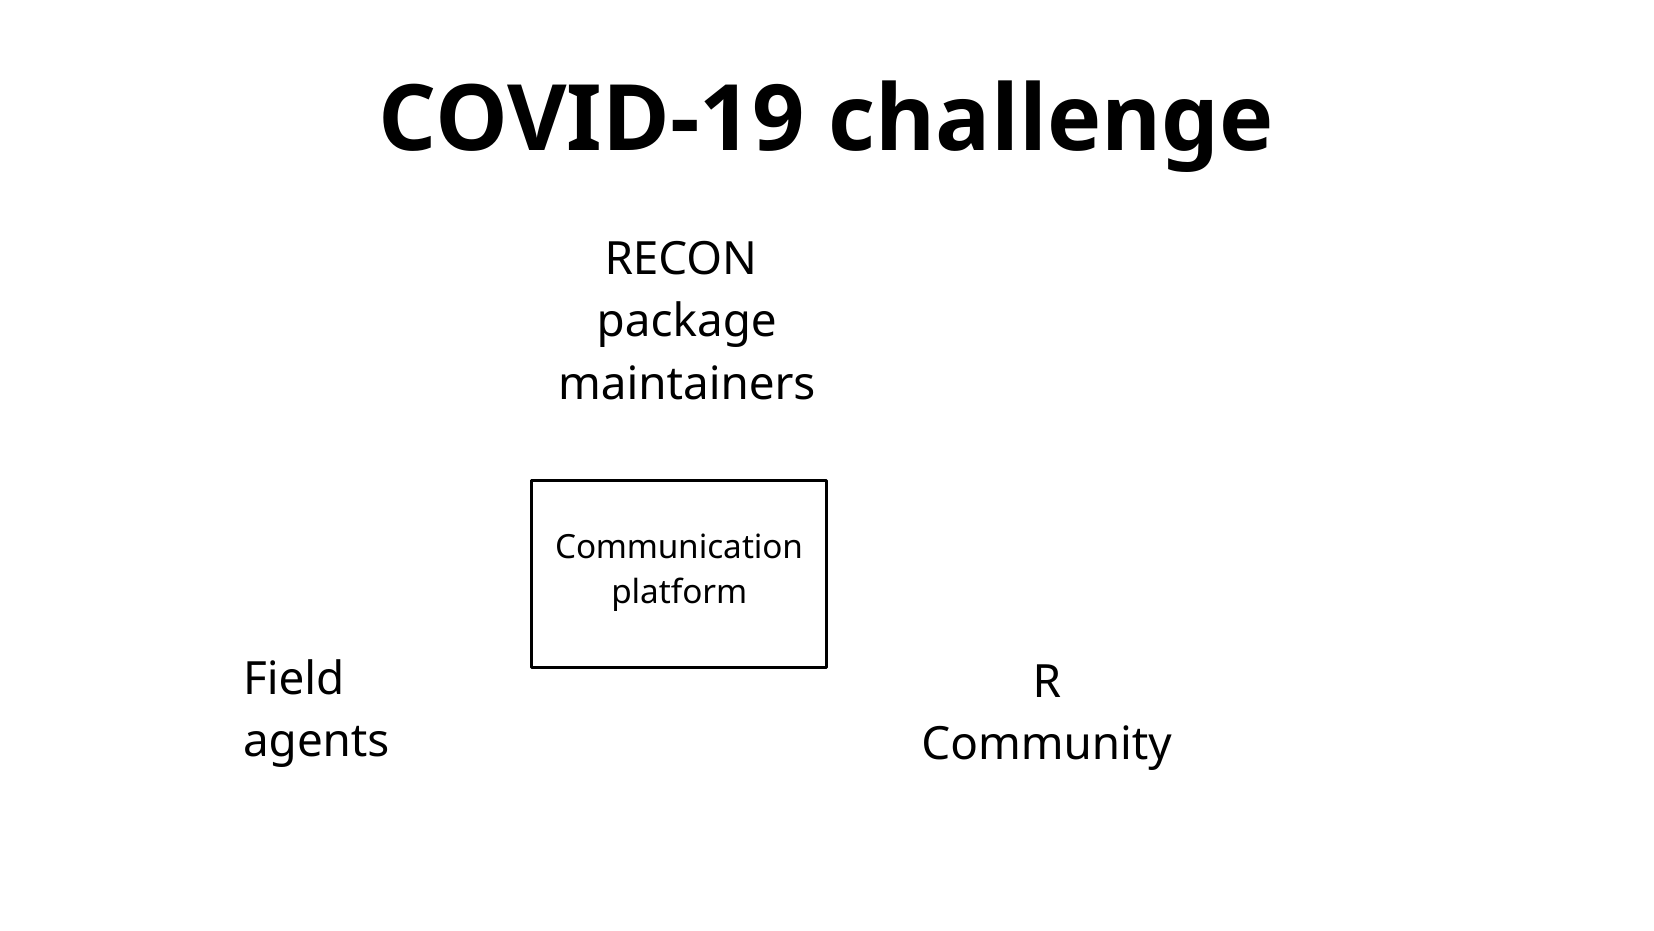

# COVID-19 challenge
RECON
package
maintainers
Communication platform
Field
agents
R
Community